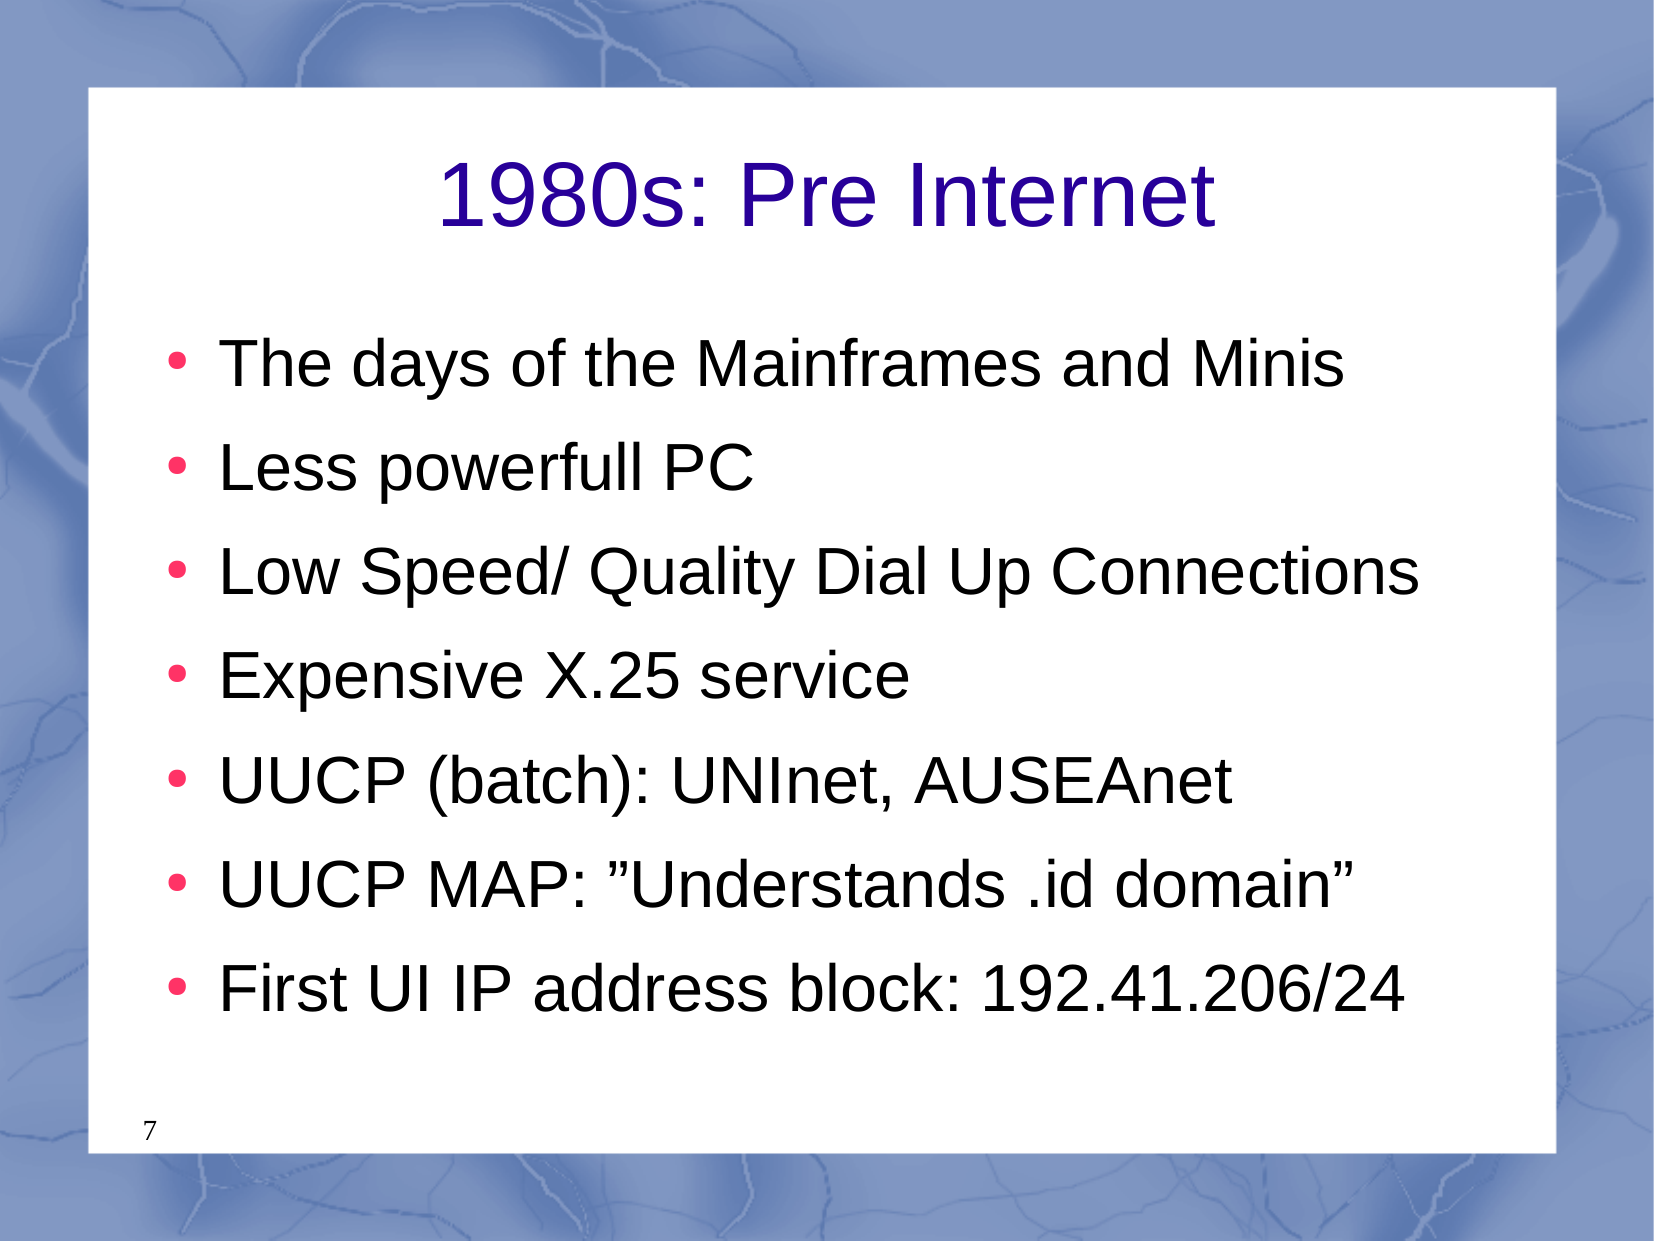

# 1980s: Pre Internet
The days of the Mainframes and Minis
Less powerfull PC
Low Speed/ Quality Dial Up Connections
Expensive X.25 service
UUCP (batch): UNInet, AUSEAnet
UUCP MAP: ”Understands .id domain”
First UI IP address block: 192.41.206/24
7